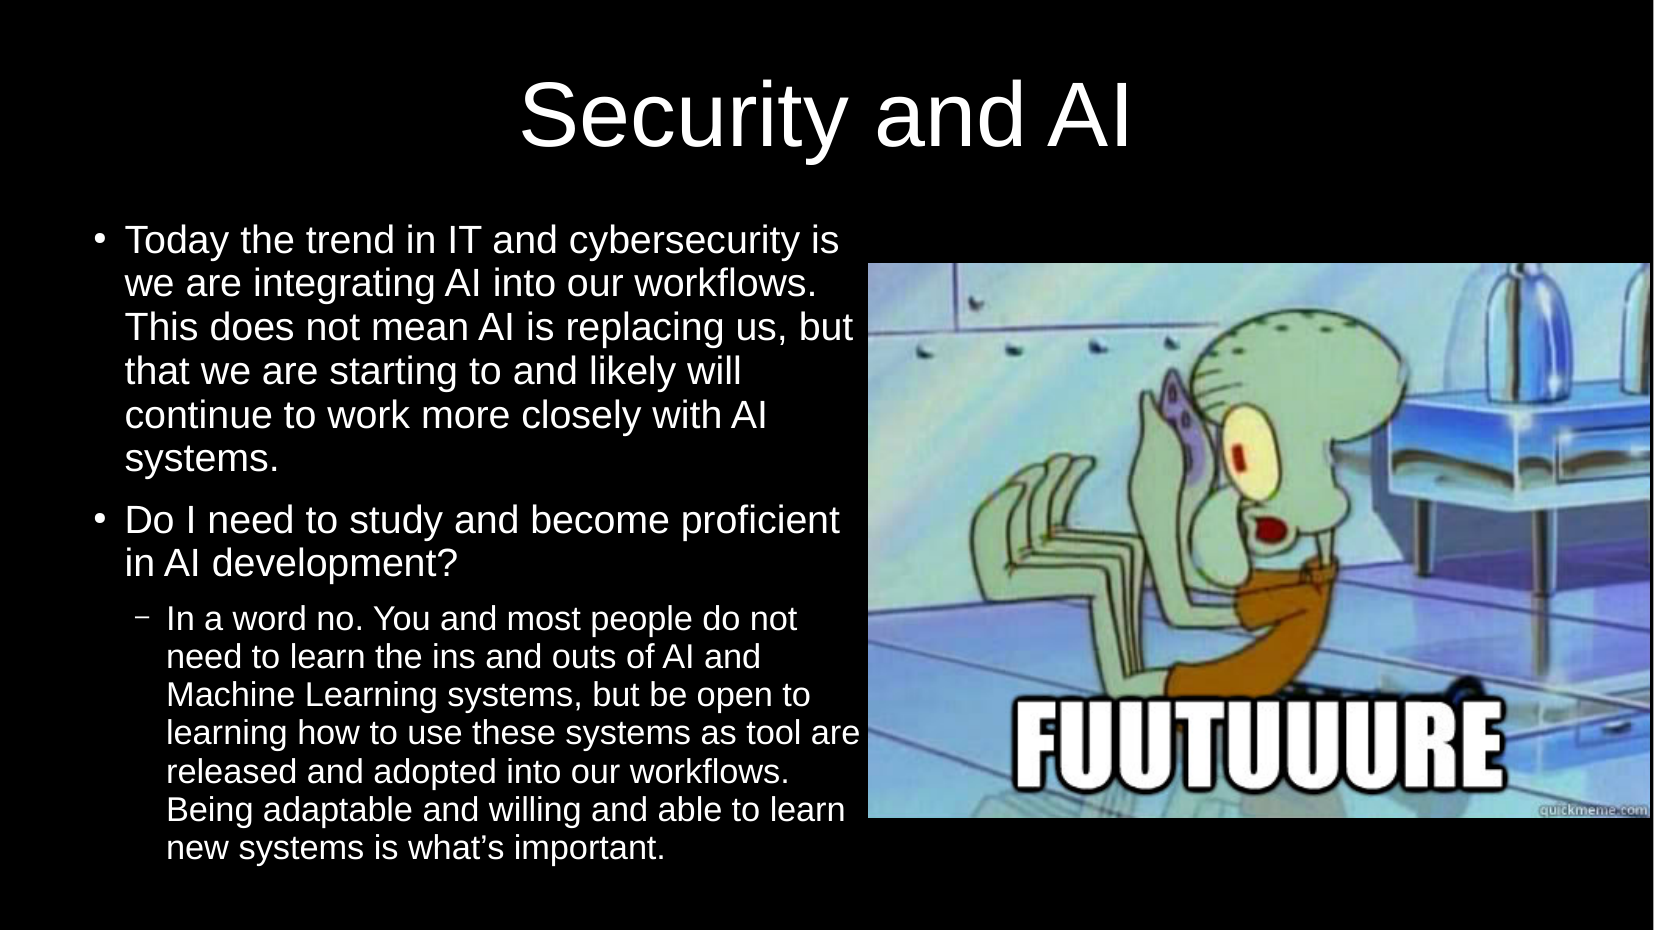

# Security and AI
Today the trend in IT and cybersecurity is we are integrating AI into our workflows. This does not mean AI is replacing us, but that we are starting to and likely will continue to work more closely with AI systems.
Do I need to study and become proficient in AI development?
In a word no. You and most people do not need to learn the ins and outs of AI and Machine Learning systems, but be open to learning how to use these systems as tool are released and adopted into our workflows. Being adaptable and willing and able to learn new systems is what’s important.